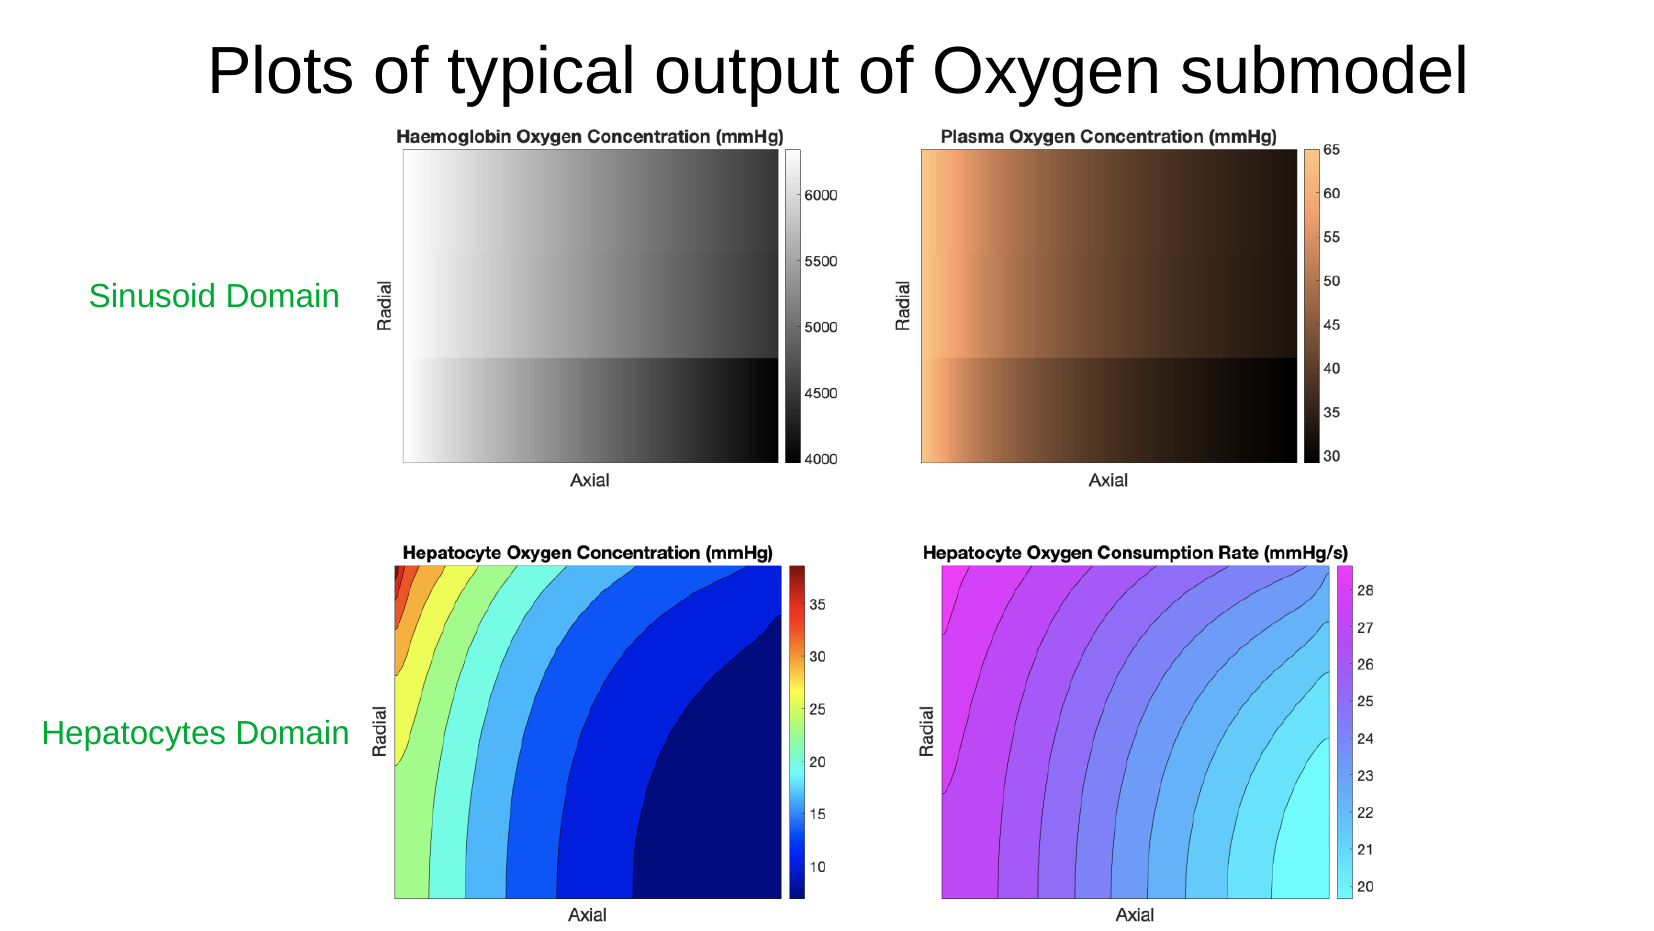

# Plots of typical output of Oxygen submodel
Sinusoid Domain
Hepatocytes Domain